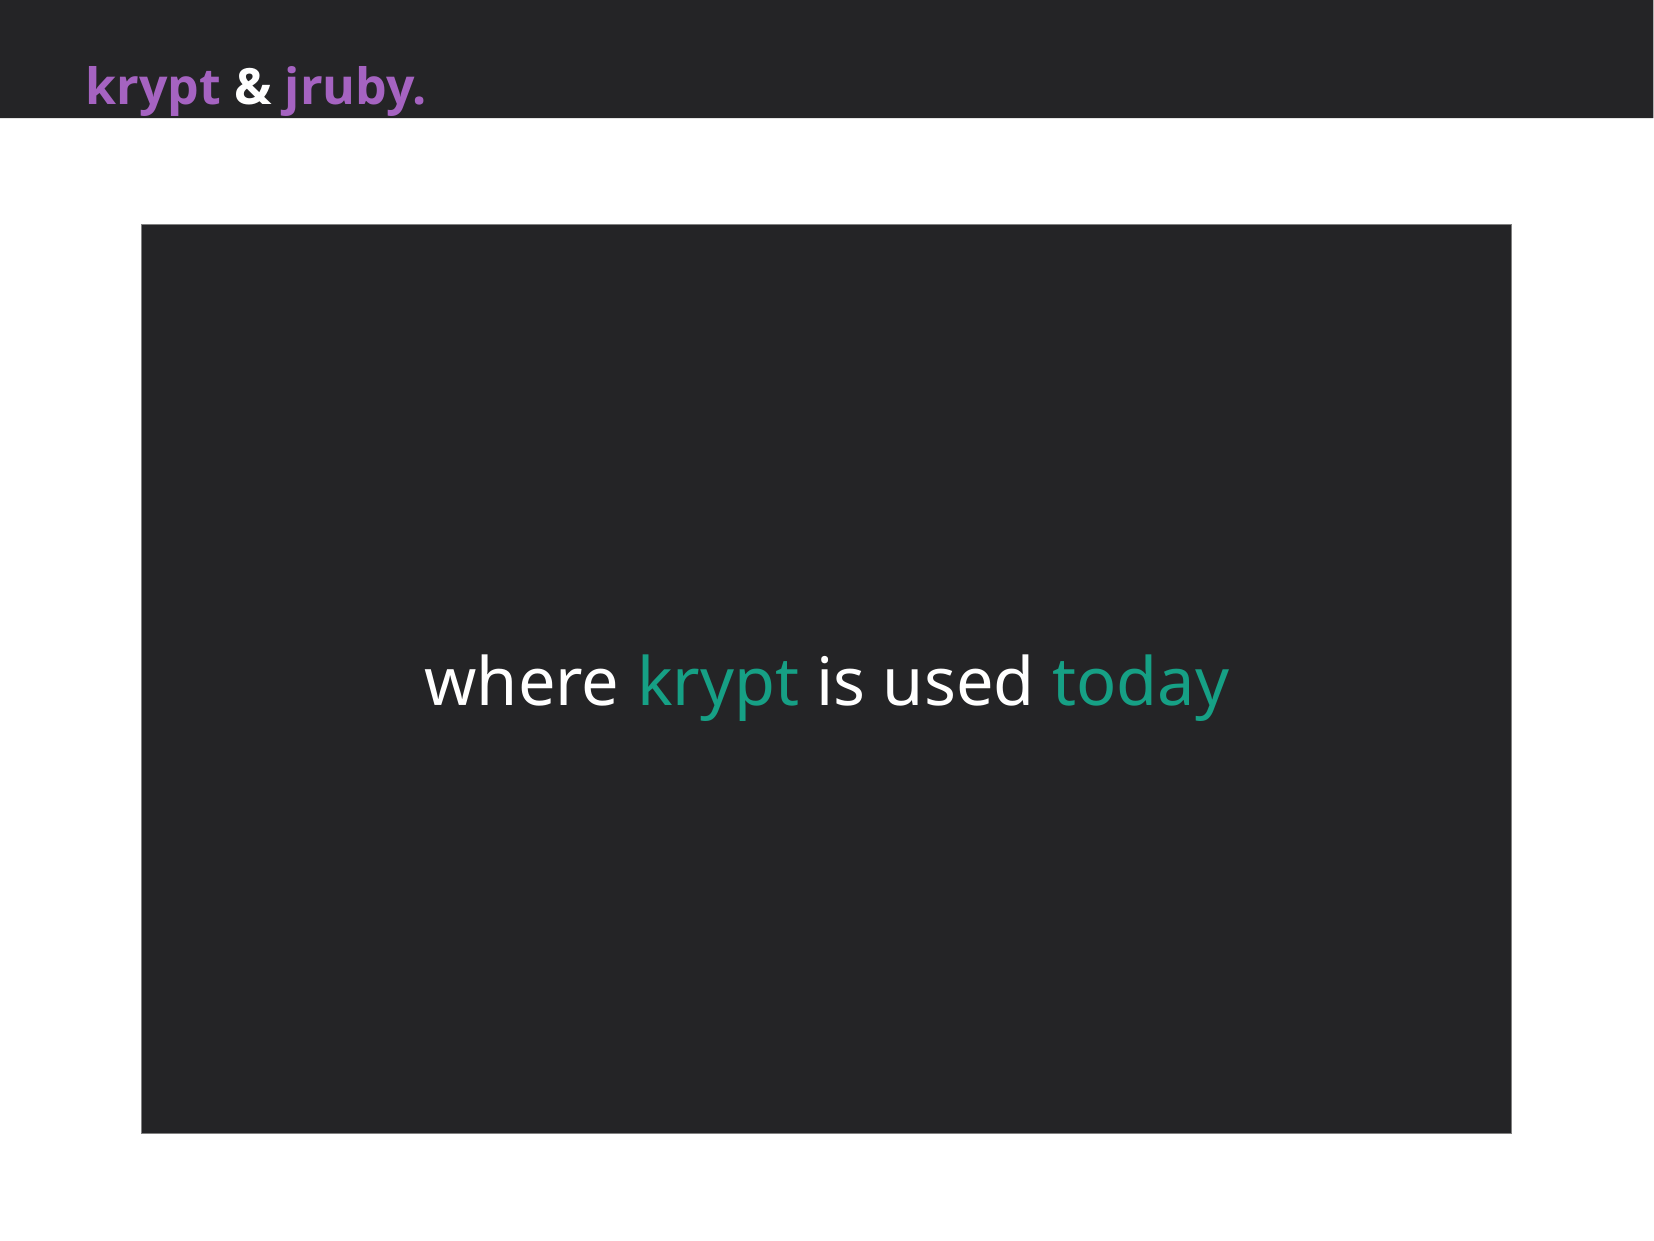

krypt & jruby.
where krypt is used today